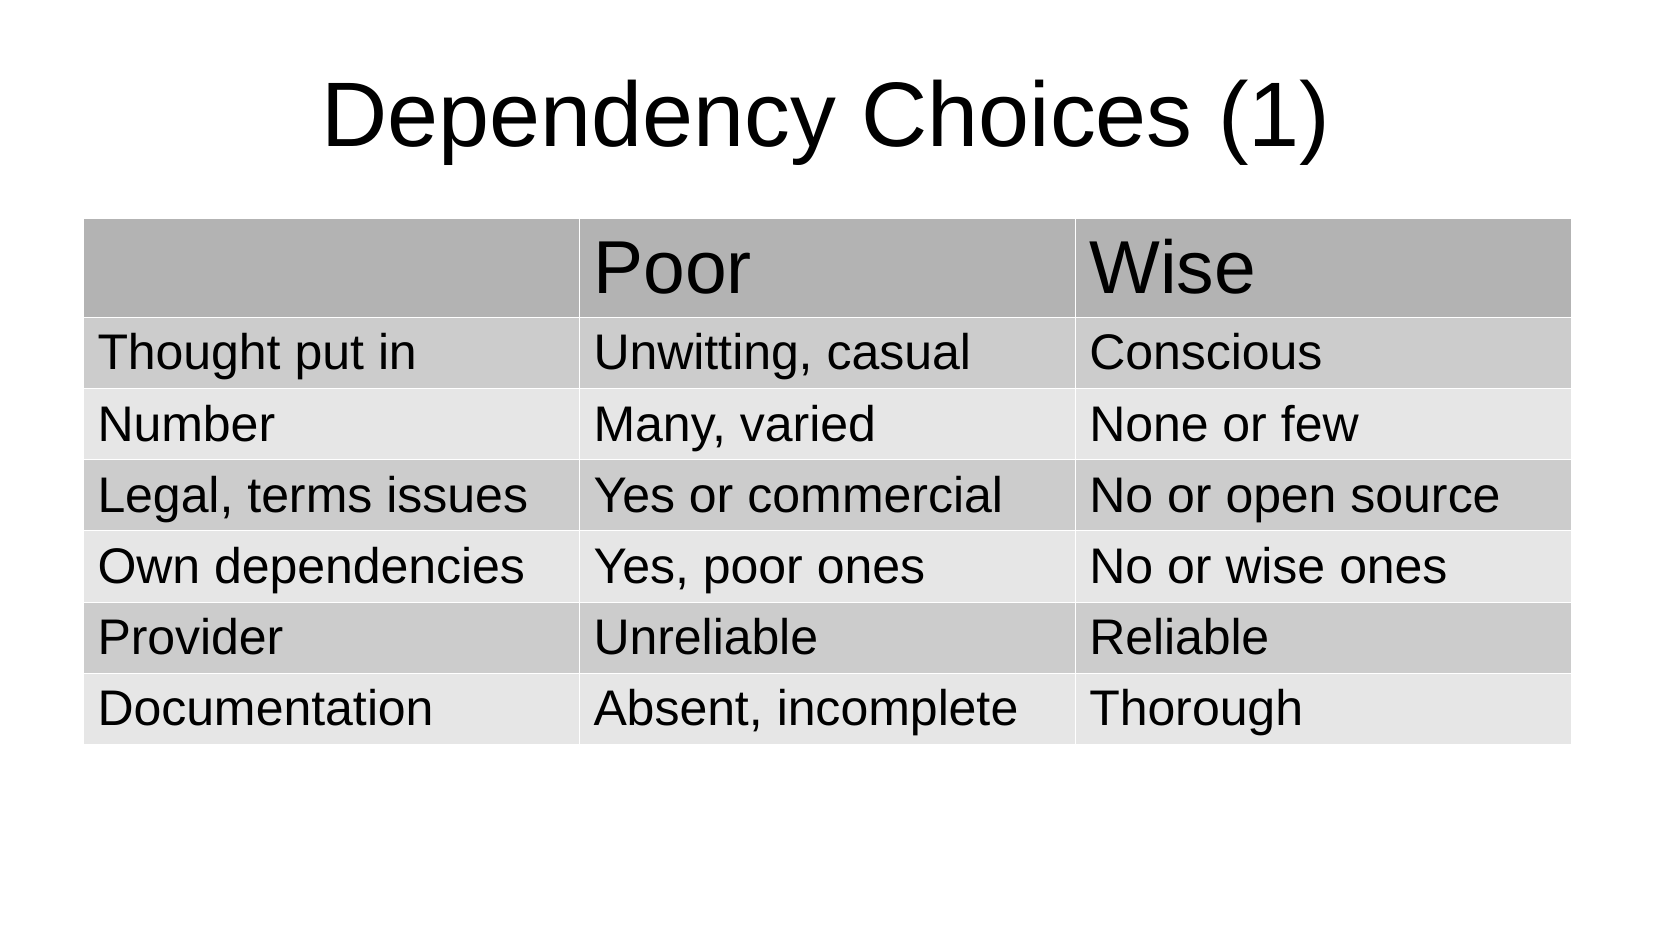

# Dependency Choices (1)
| | Poor | Wise |
| --- | --- | --- |
| Thought put in | Unwitting, casual | Conscious |
| Number | Many, varied | None or few |
| Legal, terms issues | Yes or commercial | No or open source |
| Own dependencies | Yes, poor ones | No or wise ones |
| Provider | Unreliable | Reliable |
| Documentation | Absent, incomplete | Thorough |